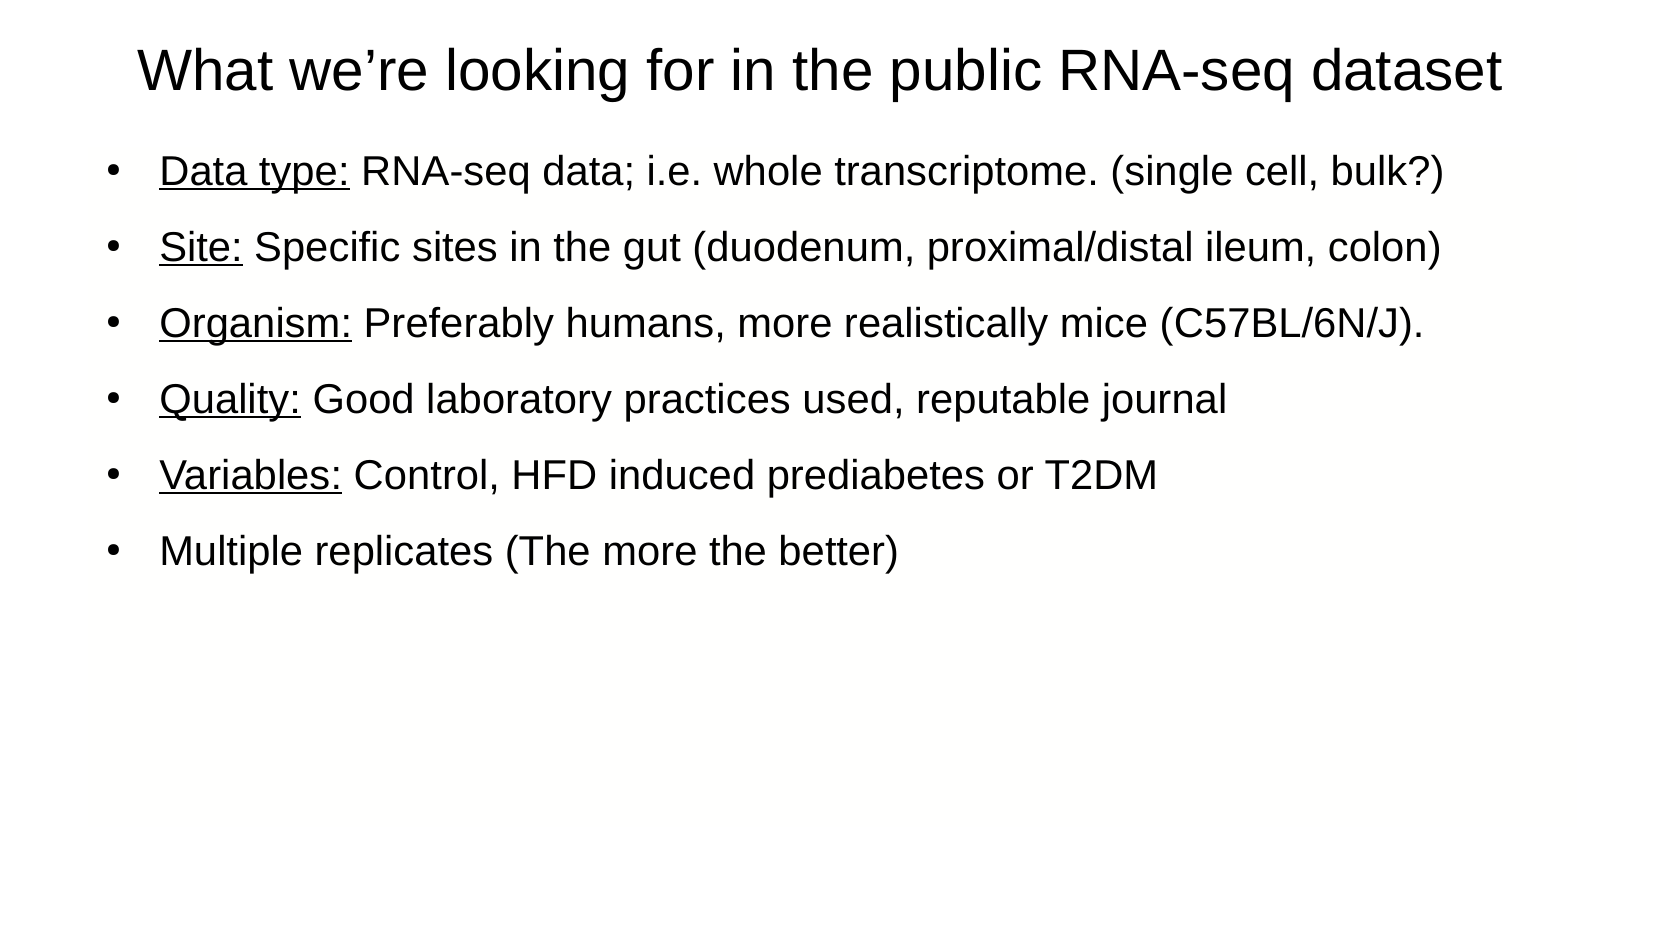

# What we’re looking for in the public RNA-seq dataset
Data type: RNA-seq data; i.e. whole transcriptome. (single cell, bulk?)
Site: Specific sites in the gut (duodenum, proximal/distal ileum, colon)
Organism: Preferably humans, more realistically mice (C57BL/6N/J).
Quality: Good laboratory practices used, reputable journal
Variables: Control, HFD induced prediabetes or T2DM
Multiple replicates (The more the better)